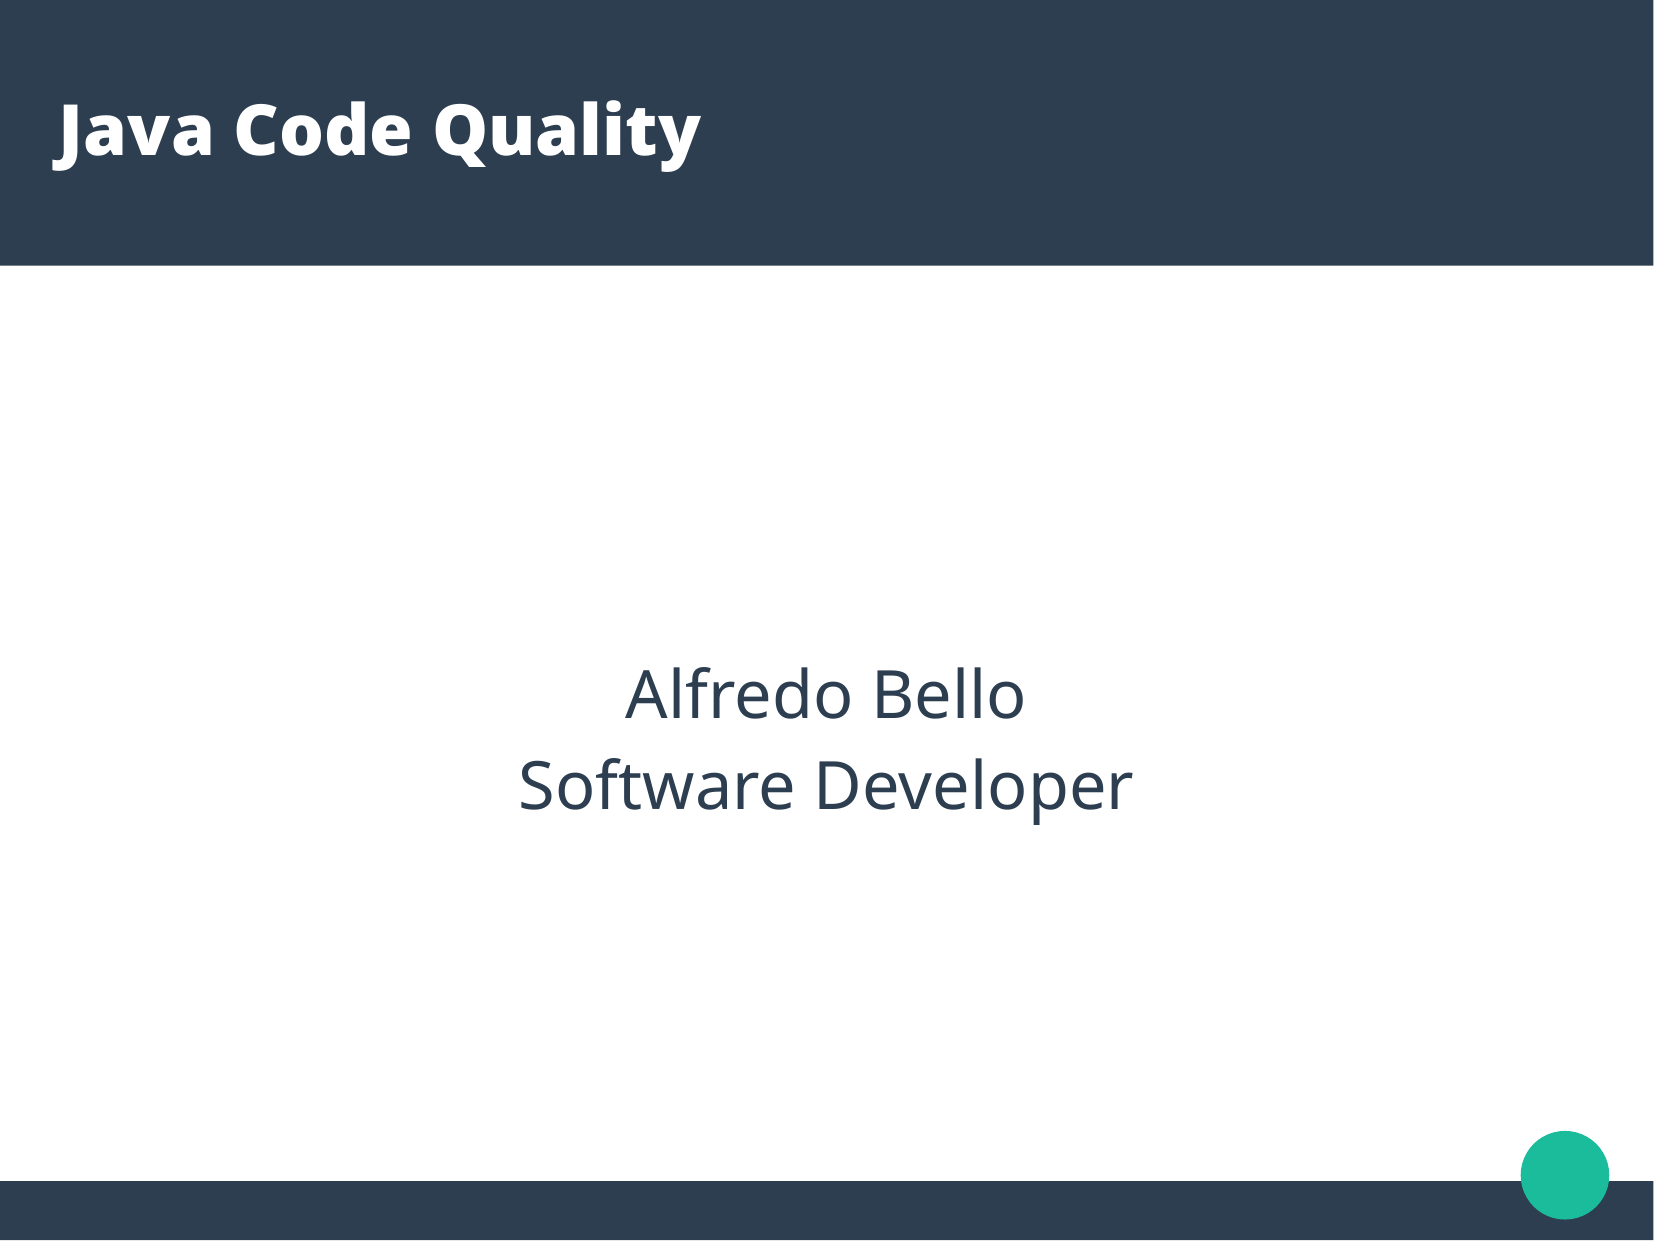

# Java Code Quality
Alfredo Bello
Software Developer